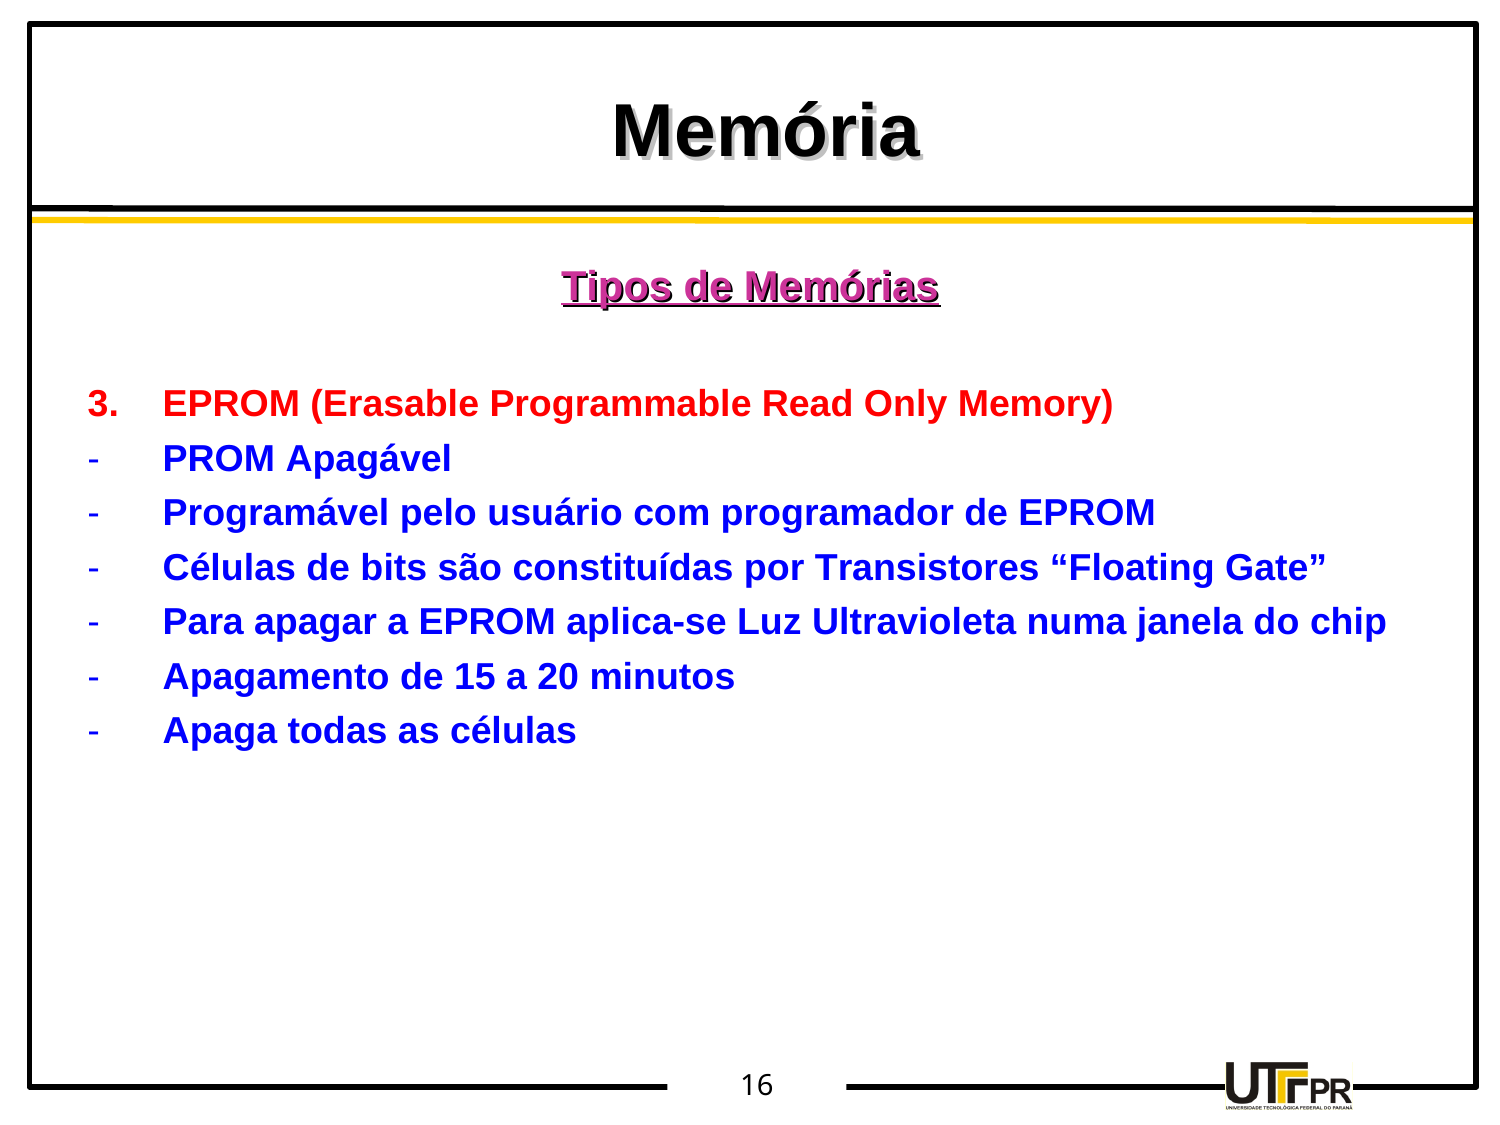

Memória
# Tipos de Memórias
EPROM (Erasable Programmable Read Only Memory)
PROM Apagável
Programável pelo usuário com programador de EPROM
Células de bits são constituídas por Transistores “Floating Gate”
Para apagar a EPROM aplica-se Luz Ultravioleta numa janela do chip
Apagamento de 15 a 20 minutos
Apaga todas as células